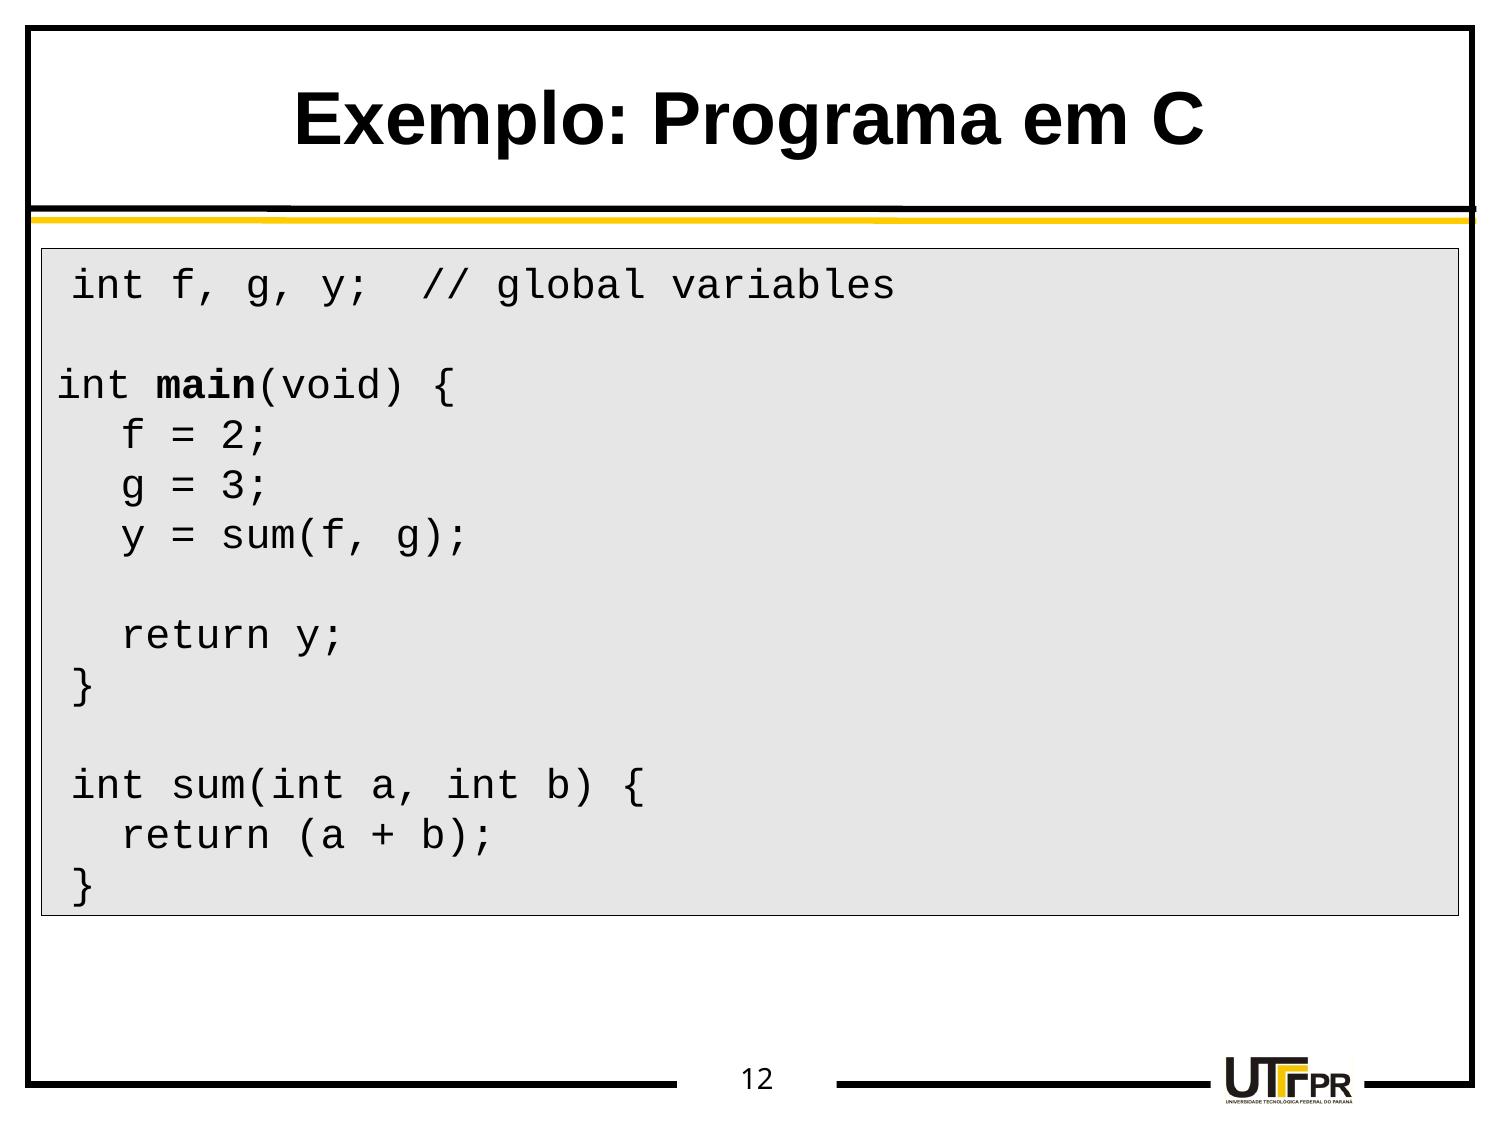

# Exemplo: Programa em C
int f, g, y; // global variables
int main(void) {
 f = 2;
 g = 3;
 y = sum(f, g);
 return y;
}
int sum(int a, int b) {
 return (a + b);
}